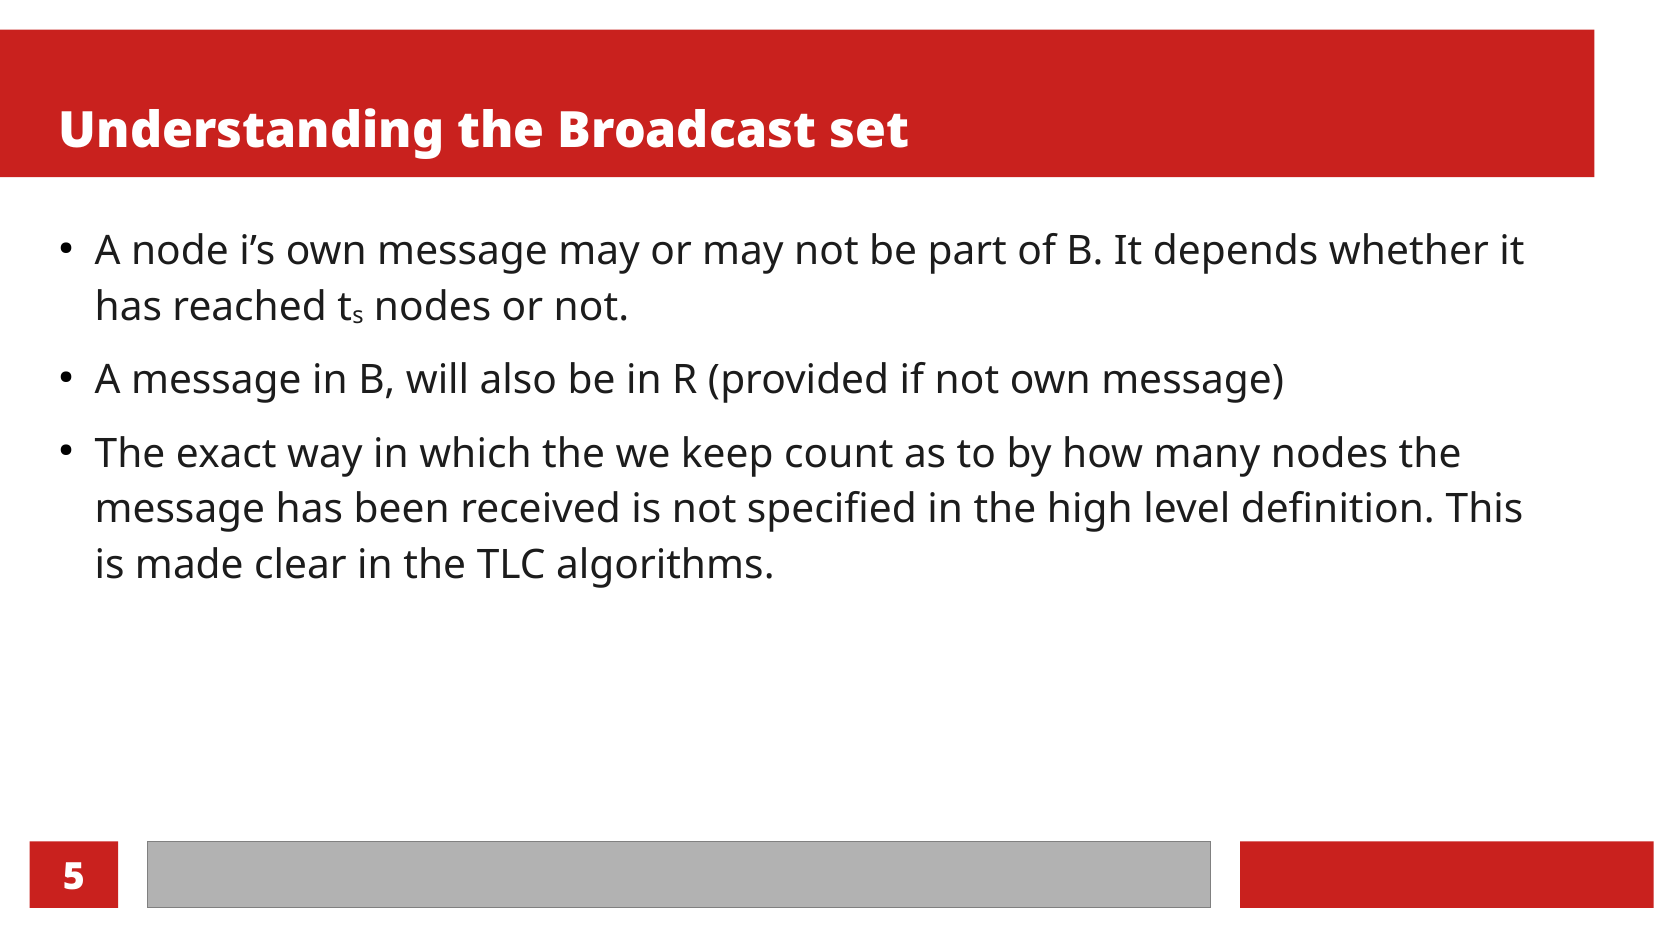

# Understanding the Broadcast set
A node i’s own message may or may not be part of B. It depends whether it has reached ts nodes or not.
A message in B, will also be in R (provided if not own message)
The exact way in which the we keep count as to by how many nodes the message has been received is not specified in the high level definition. This is made clear in the TLC algorithms.
5